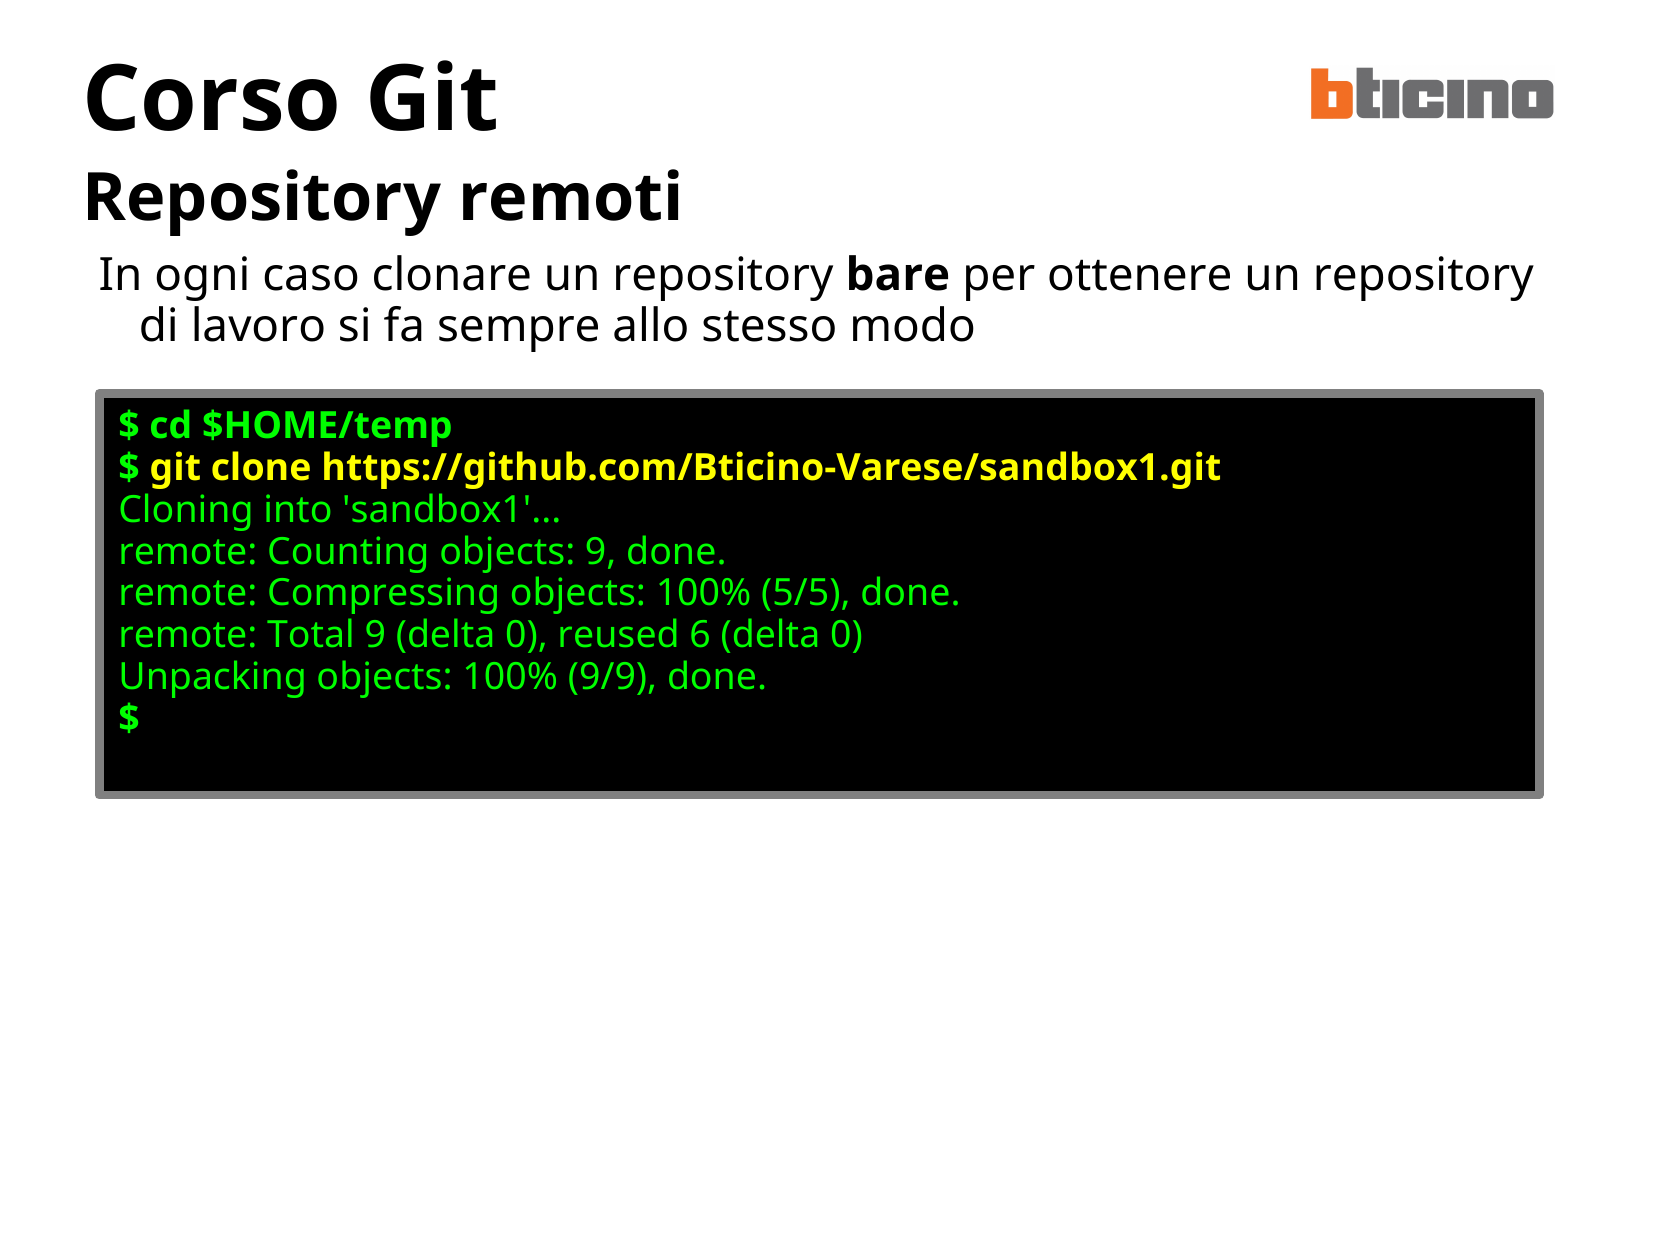

# Corso Git
Repository remoti
In ogni caso clonare un repository bare per ottenere un repository di lavoro si fa sempre allo stesso modo
$ cd $HOME/temp
$ git clone https://github.com/Bticino-Varese/sandbox1.git
Cloning into 'sandbox1'...
remote: Counting objects: 9, done.
remote: Compressing objects: 100% (5/5), done.
remote: Total 9 (delta 0), reused 6 (delta 0)
Unpacking objects: 100% (9/9), done.
$